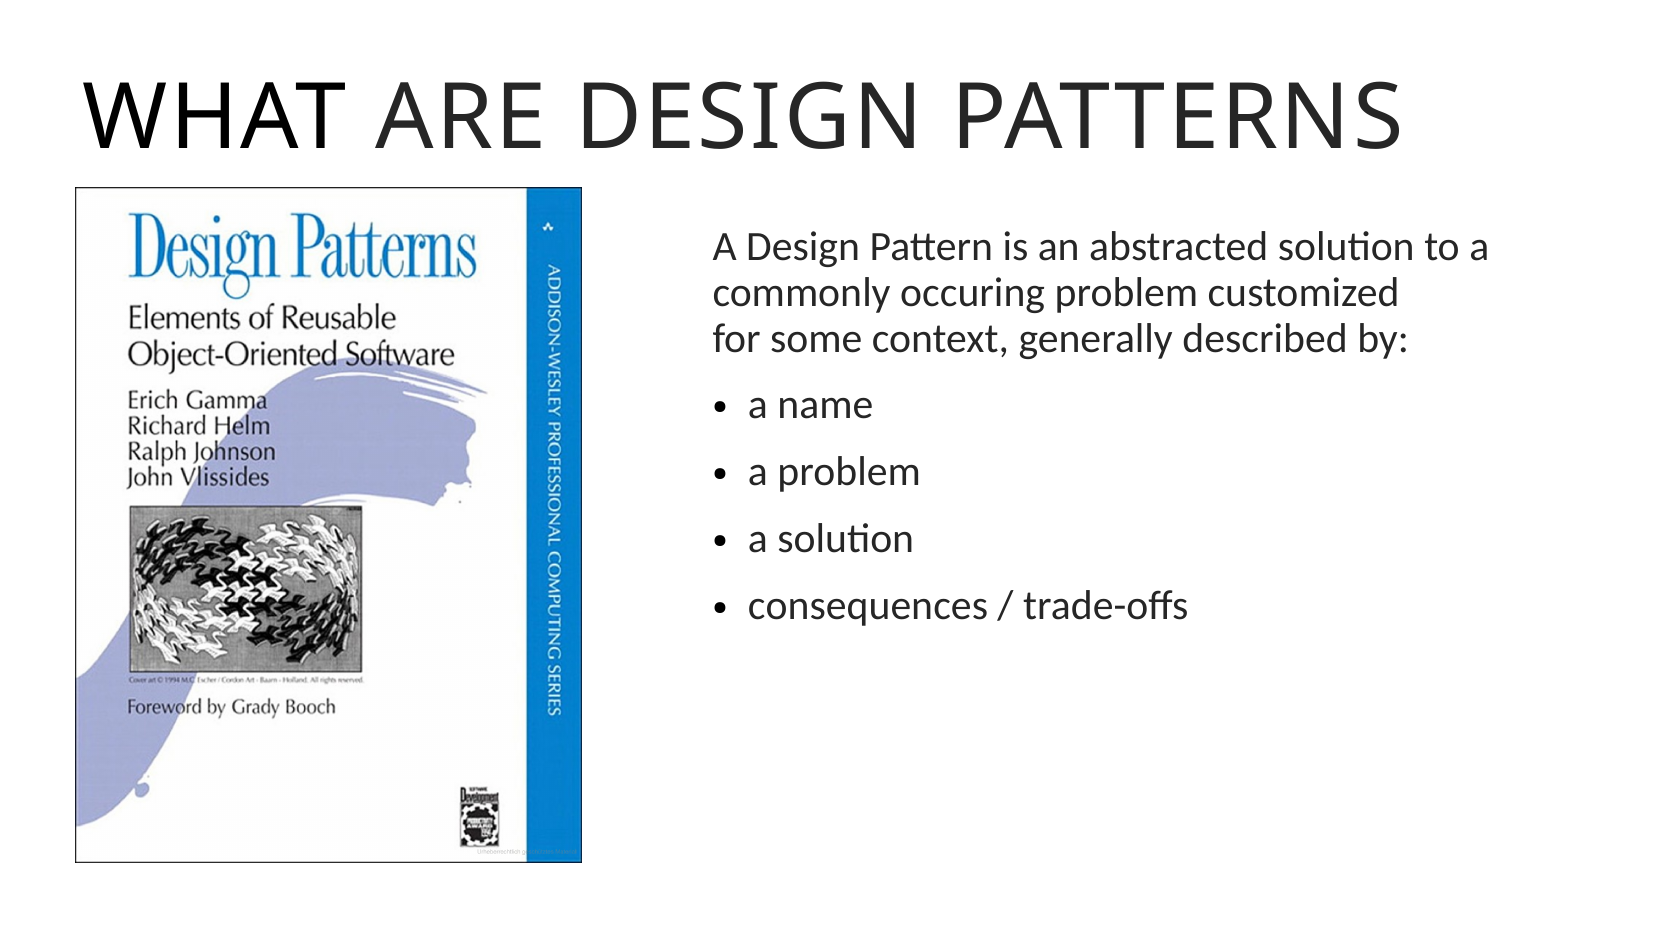

# What ARE DESIGN PATTERNS
A Design Pattern is an abstracted solution to a commonly occuring problem customized
for some context, generally described by:
a name
a problem
a solution
consequences / trade-offs